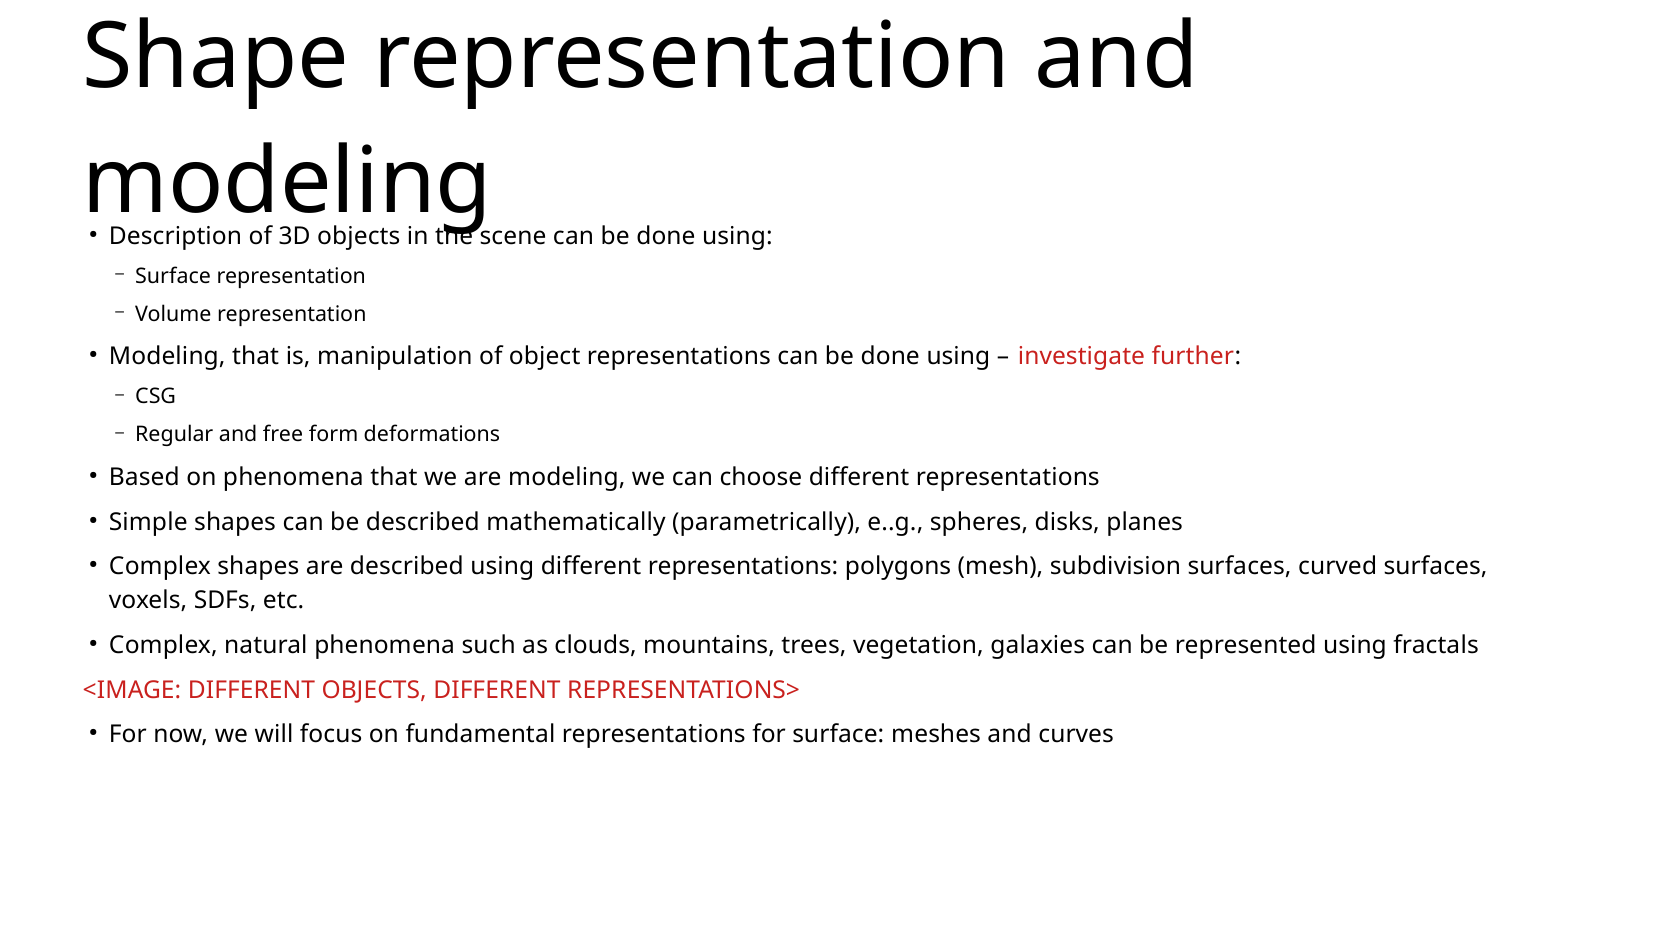

# Shape representation and modeling
Description of 3D objects in the scene can be done using:
Surface representation
Volume representation
Modeling, that is, manipulation of object representations can be done using – investigate further:
CSG
Regular and free form deformations
Based on phenomena that we are modeling, we can choose different representations
Simple shapes can be described mathematically (parametrically), e..g., spheres, disks, planes
Complex shapes are described using different representations: polygons (mesh), subdivision surfaces, curved surfaces, voxels, SDFs, etc.
Complex, natural phenomena such as clouds, mountains, trees, vegetation, galaxies can be represented using fractals
<IMAGE: DIFFERENT OBJECTS, DIFFERENT REPRESENTATIONS>
For now, we will focus on fundamental representations for surface: meshes and curves